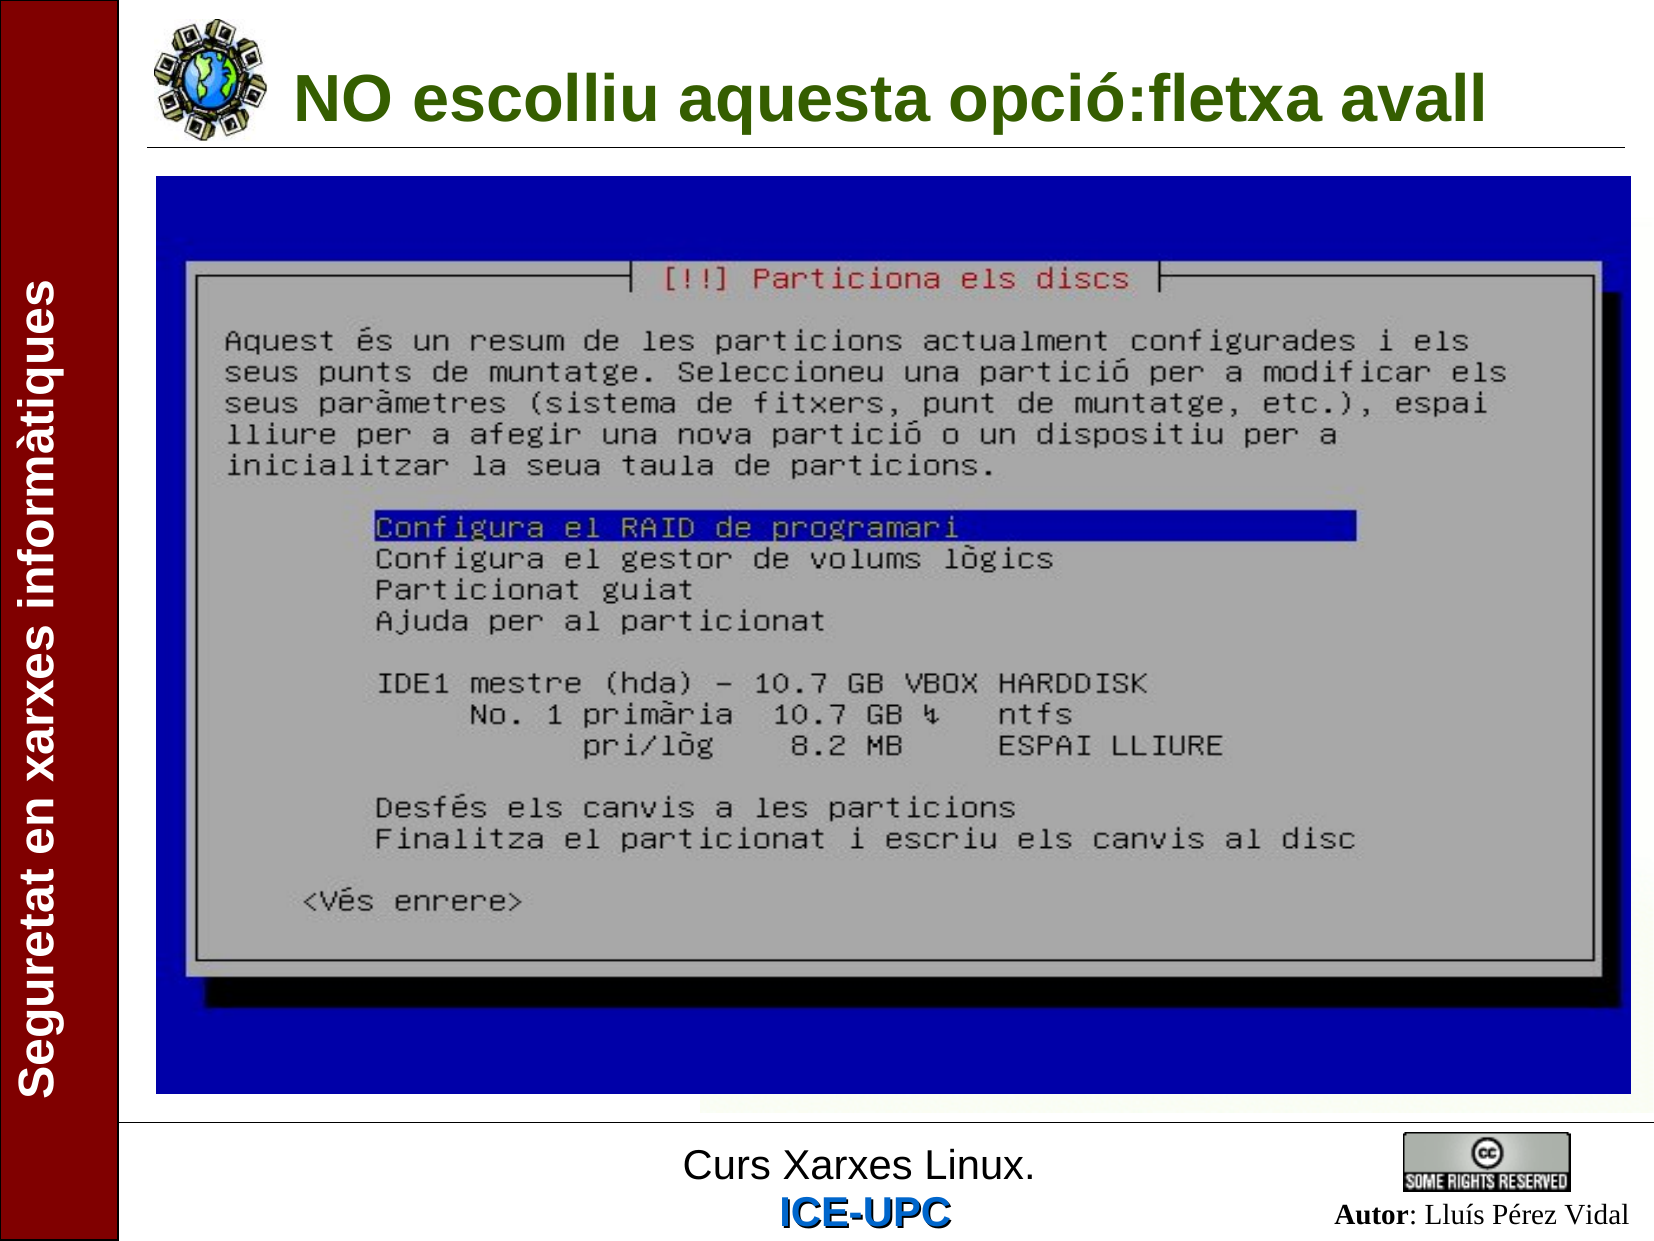

# NO escolliu aquesta opció:fletxa avall
 Croquis d'arquitectura mostrant les 3 zones